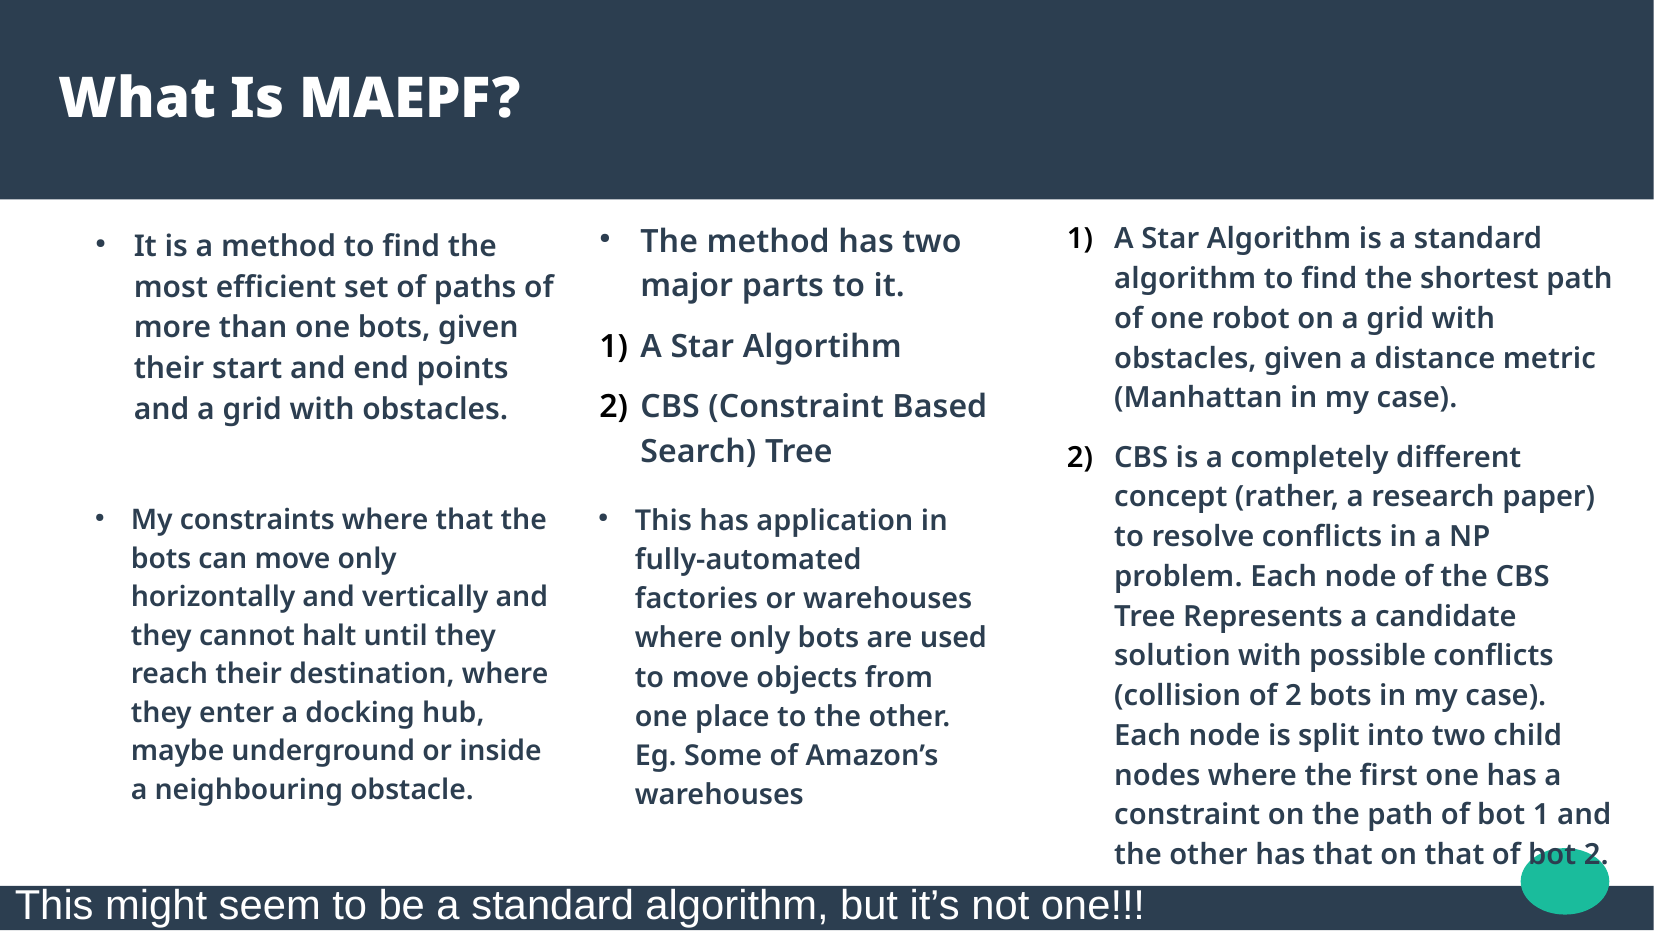

# What Is MAEPF?
The method has two major parts to it.
A Star Algortihm
CBS (Constraint Based Search) Tree
A Star Algorithm is a standard algorithm to find the shortest path of one robot on a grid with obstacles, given a distance metric (Manhattan in my case).
CBS is a completely different concept (rather, a research paper) to resolve conflicts in a NP problem. Each node of the CBS Tree Represents a candidate solution with possible conflicts (collision of 2 bots in my case). Each node is split into two child nodes where the first one has a constraint on the path of bot 1 and the other has that on that of bot 2.
It is a method to find the most efficient set of paths of more than one bots, given their start and end points and a grid with obstacles.
My constraints where that the bots can move only horizontally and vertically and they cannot halt until they reach their destination, where they enter a docking hub, maybe underground or inside a neighbouring obstacle.
This has application in fully-automated factories or warehouses where only bots are used to move objects from one place to the other. Eg. Some of Amazon’s warehouses
This might seem to be a standard algorithm, but it’s not one!!!